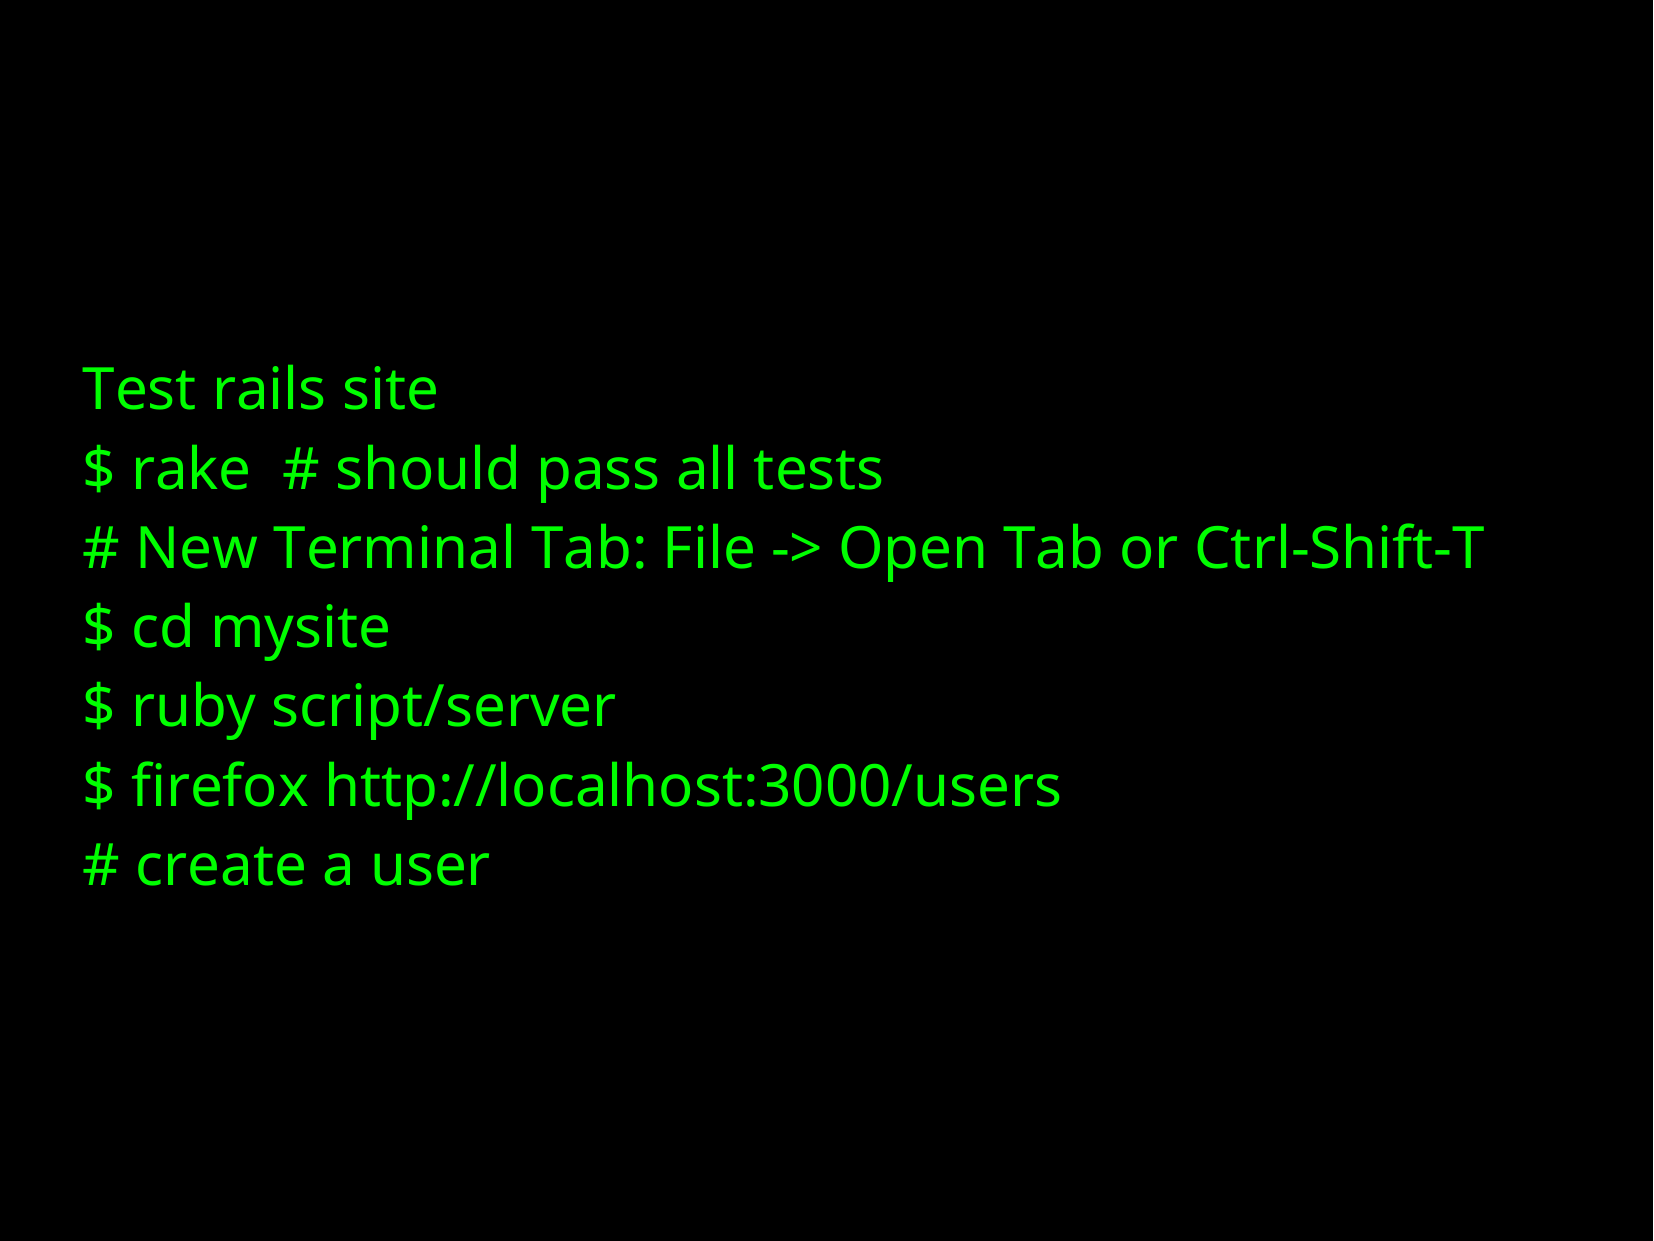

# Test rails site $ rake # should pass all tests # New Terminal Tab: File -> Open Tab or Ctrl-Shift-T $ cd mysite $ ruby script/server $ firefox http://localhost:3000/users # create a user